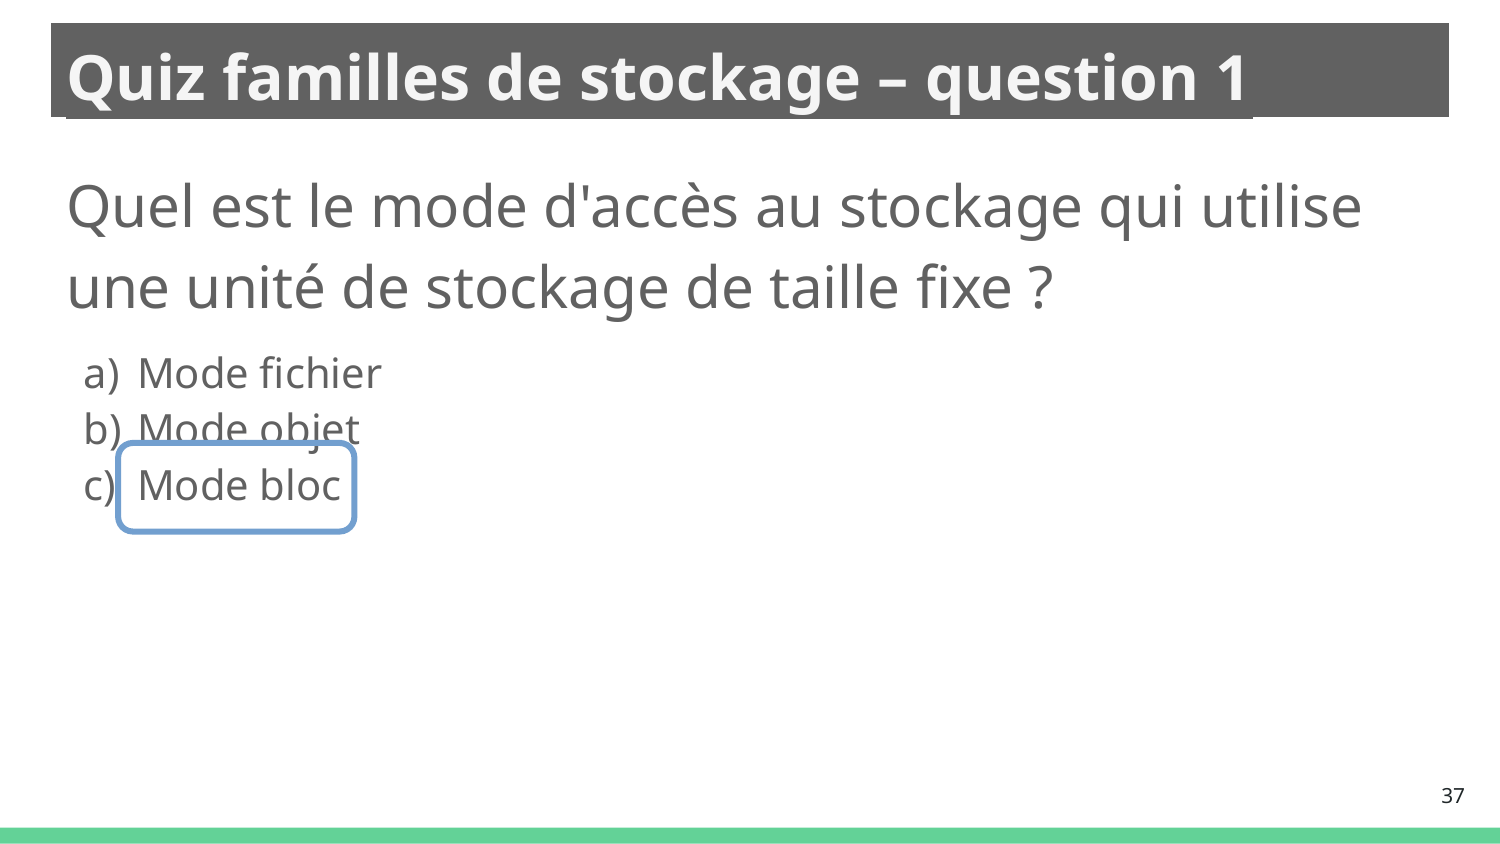

# Quiz familles de stockage – question 1
Quel est le mode d'accès au stockage qui utilise une unité de stockage de taille fixe ?
Mode fichier
Mode objet
Mode bloc